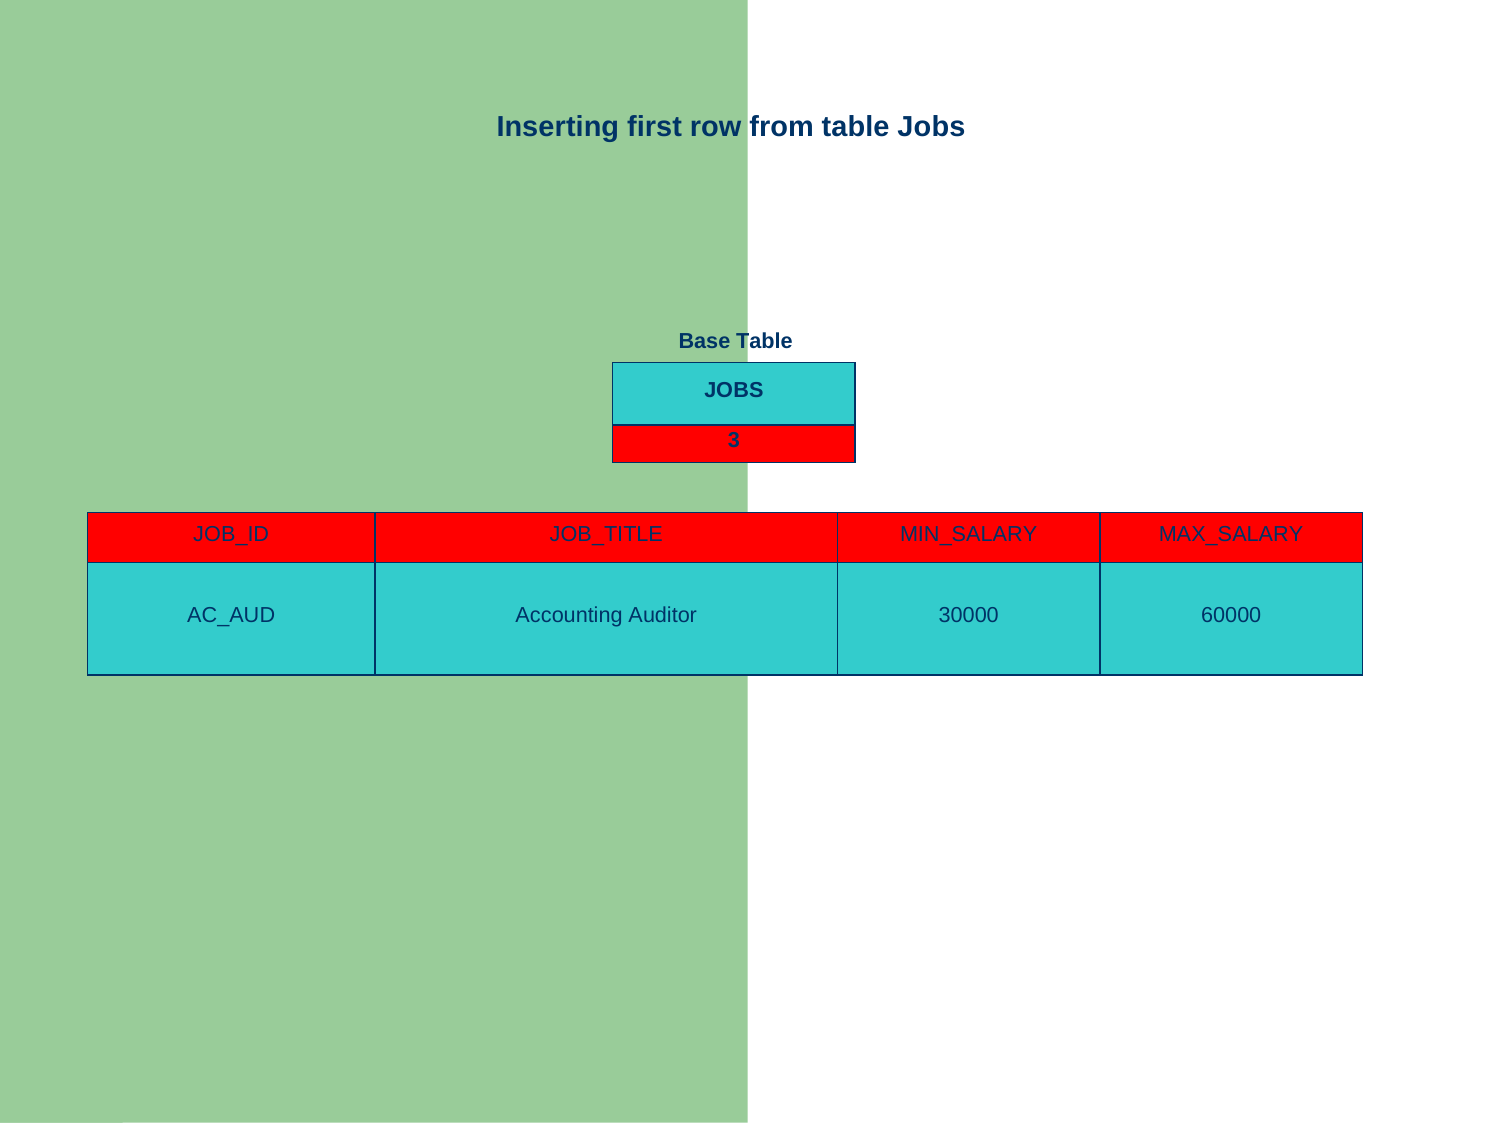

Inserting first row from table Jobs
Base Table
JOBS
3
JOB_ID
JOB_TITLE
MIN_SALARY
MAX_SALARY
AC_AUD
Accounting Auditor
30000
60000